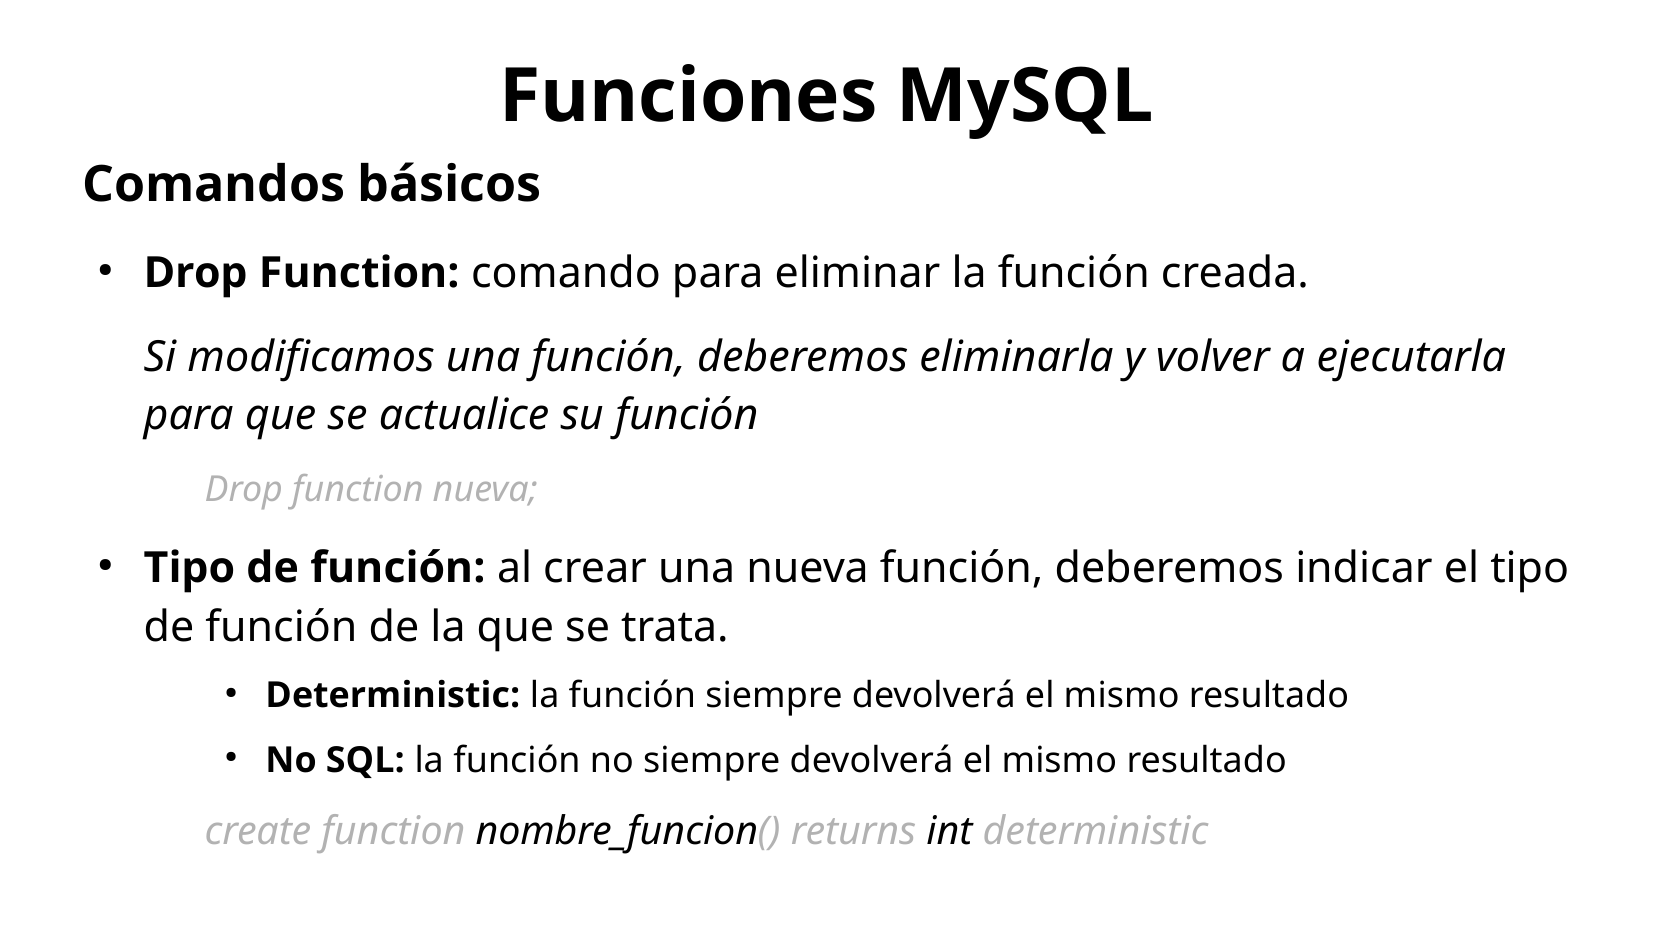

# Funciones MySQL
Comandos básicos
Drop Function: comando para eliminar la función creada.
Si modificamos una función, deberemos eliminarla y volver a ejecutarla para que se actualice su función
Drop function nueva;
Tipo de función: al crear una nueva función, deberemos indicar el tipo de función de la que se trata.
Deterministic: la función siempre devolverá el mismo resultado
No SQL: la función no siempre devolverá el mismo resultado
create function nombre_funcion() returns int deterministic